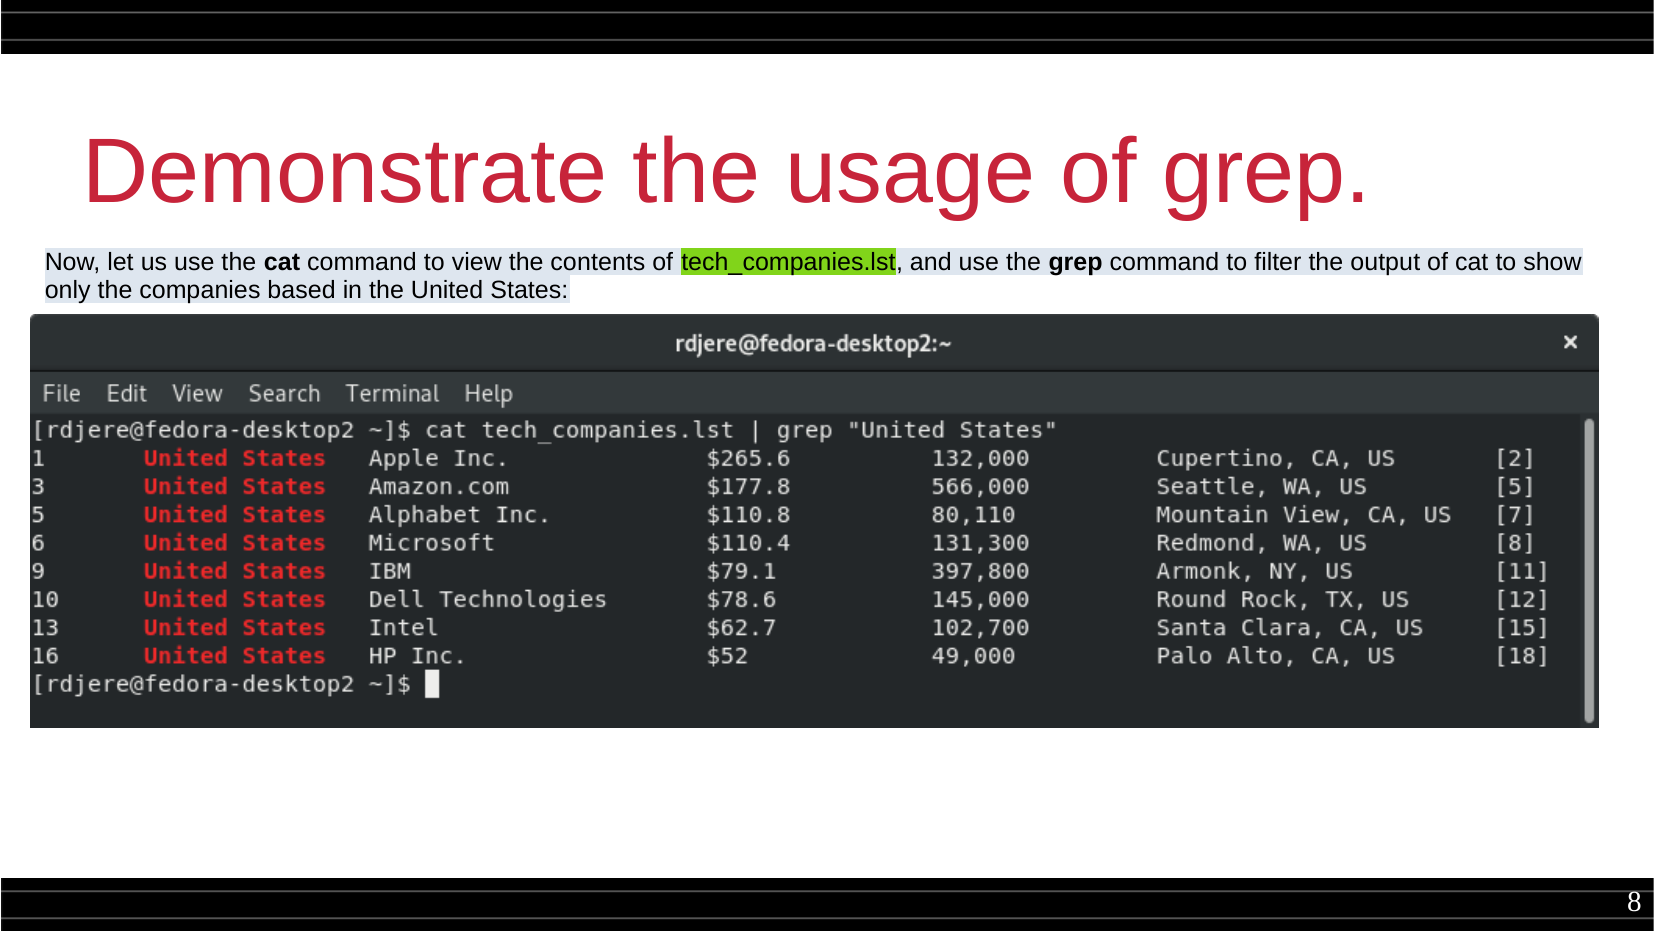

# Demonstrate the usage of grep.
Now, let us use the cat command to view the contents of tech_companies.lst, and use the grep command to filter the output of cat to show only the companies based in the United States: